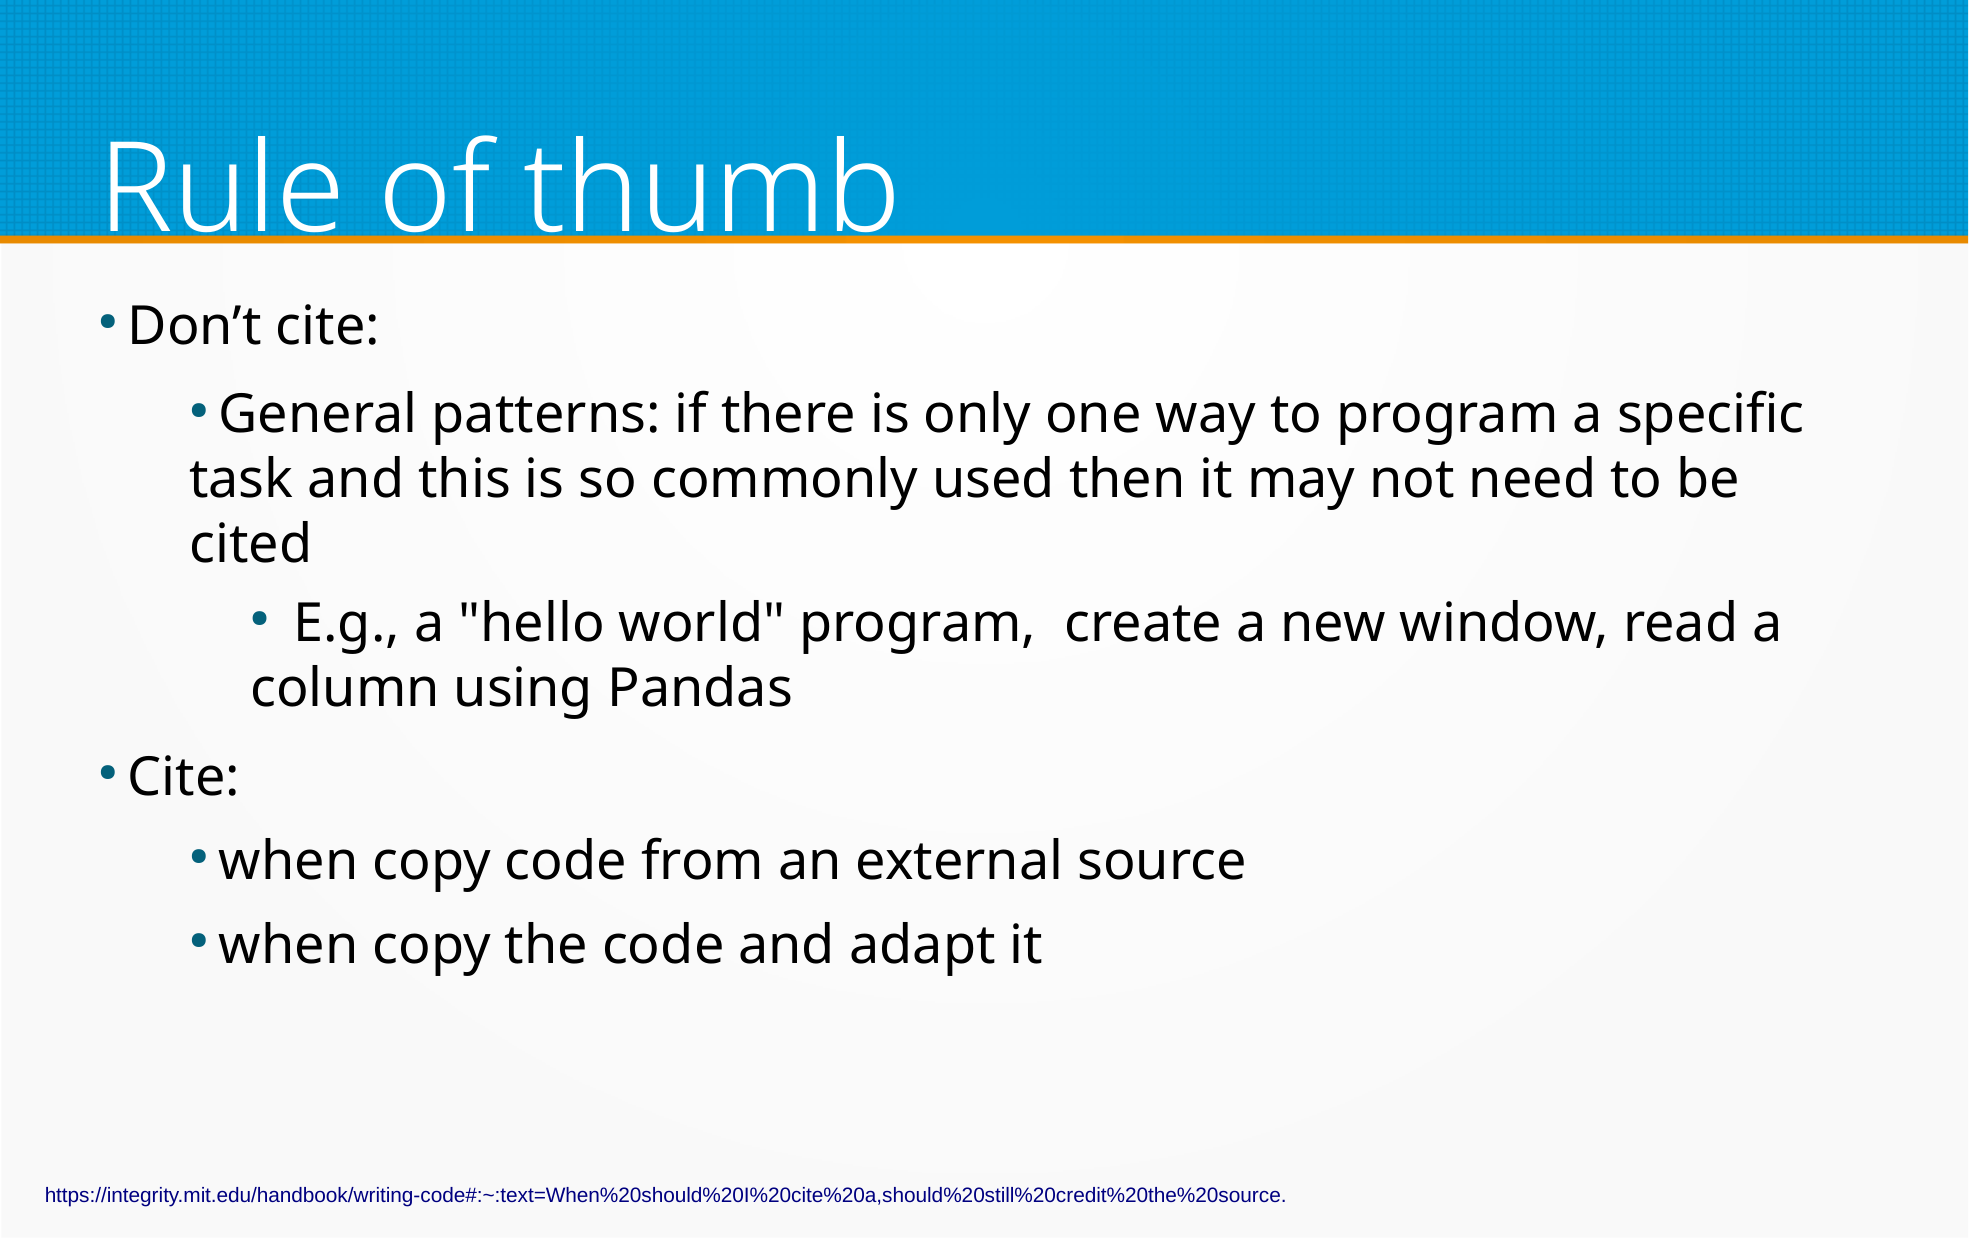

# Rule of thumb
 Don’t cite:
 General patterns: if there is only one way to program a specific task and this is so commonly used then it may not need to be cited
 E.g., a "hello world" program, create a new window, read a column using Pandas
 Cite:
 when copy code from an external source
 when copy the code and adapt it
https://integrity.mit.edu/handbook/writing-code#:~:text=When%20should%20I%20cite%20a,should%20still%20credit%20the%20source.